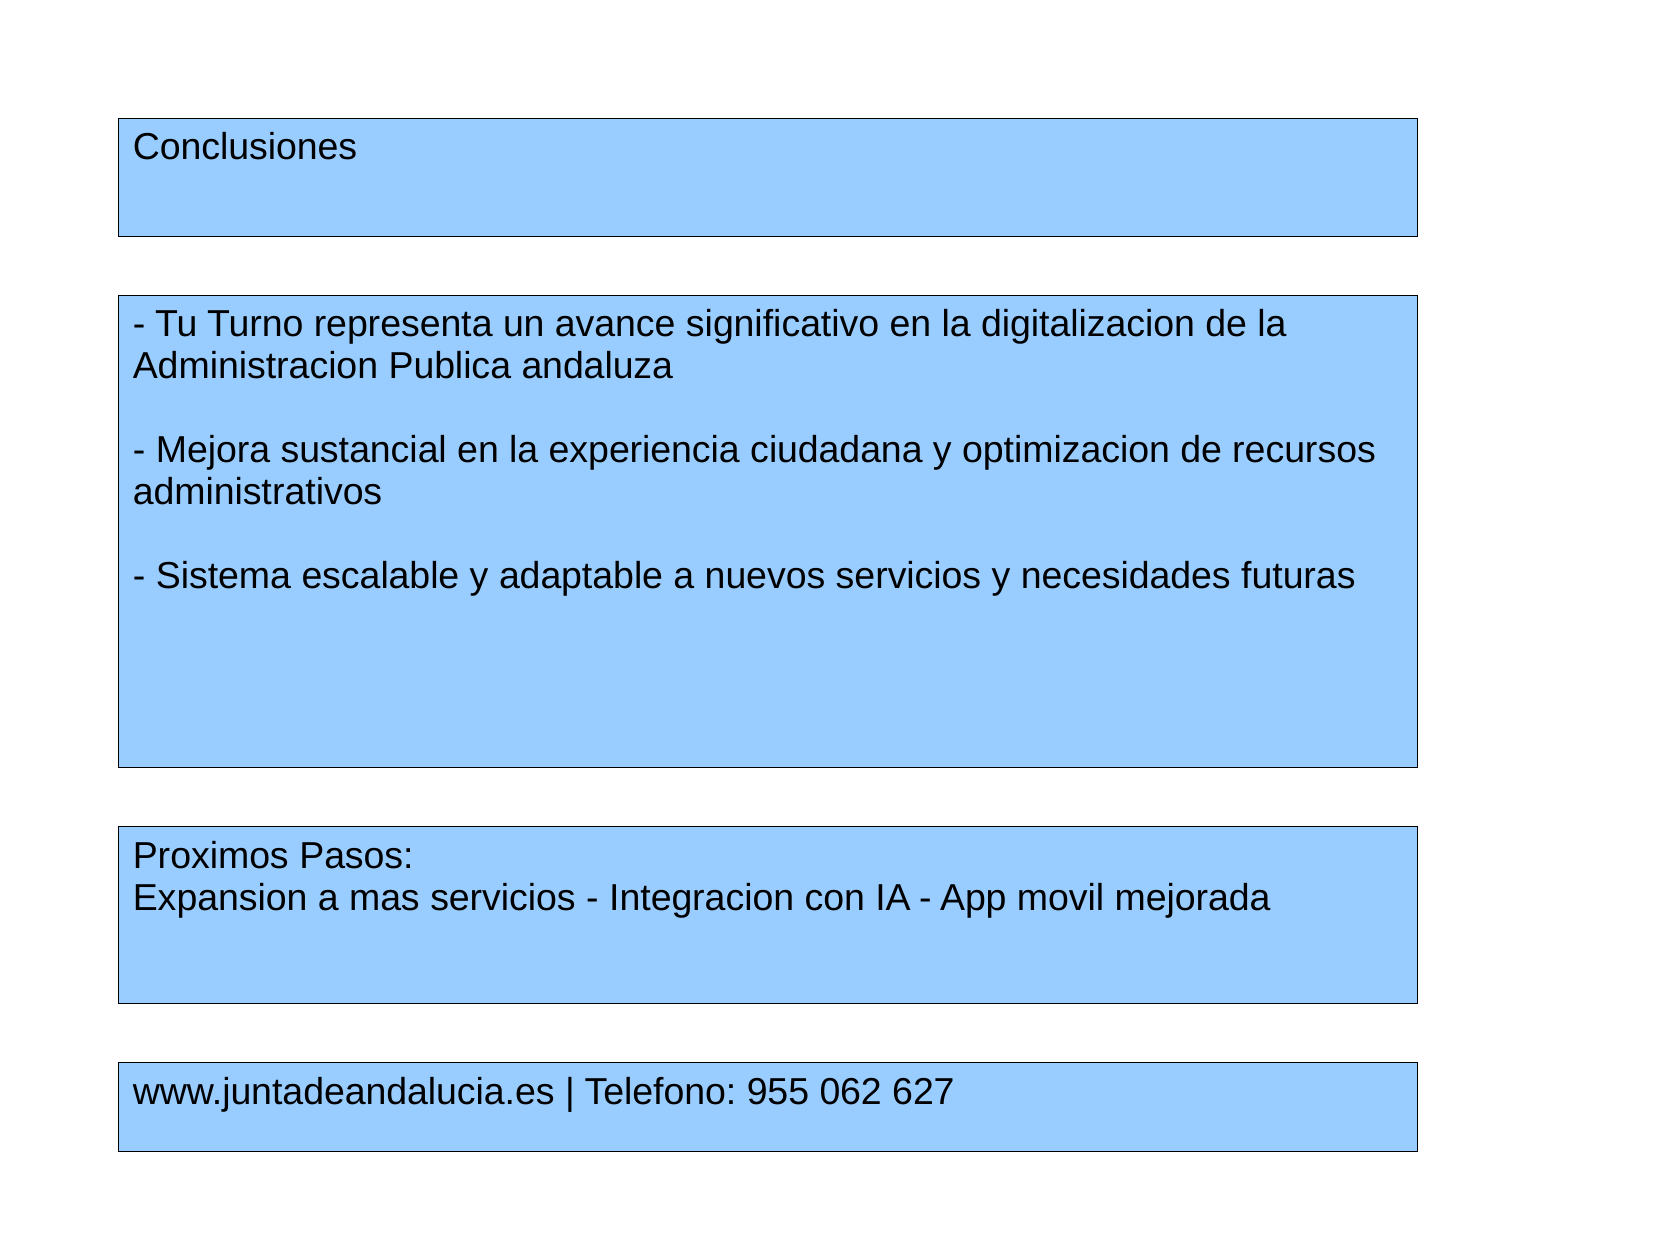

#
Conclusiones
- Tu Turno representa un avance significativo en la digitalizacion de la Administracion Publica andaluza
- Mejora sustancial en la experiencia ciudadana y optimizacion de recursos administrativos
- Sistema escalable y adaptable a nuevos servicios y necesidades futuras
Proximos Pasos:
Expansion a mas servicios - Integracion con IA - App movil mejorada
www.juntadeandalucia.es | Telefono: 955 062 627